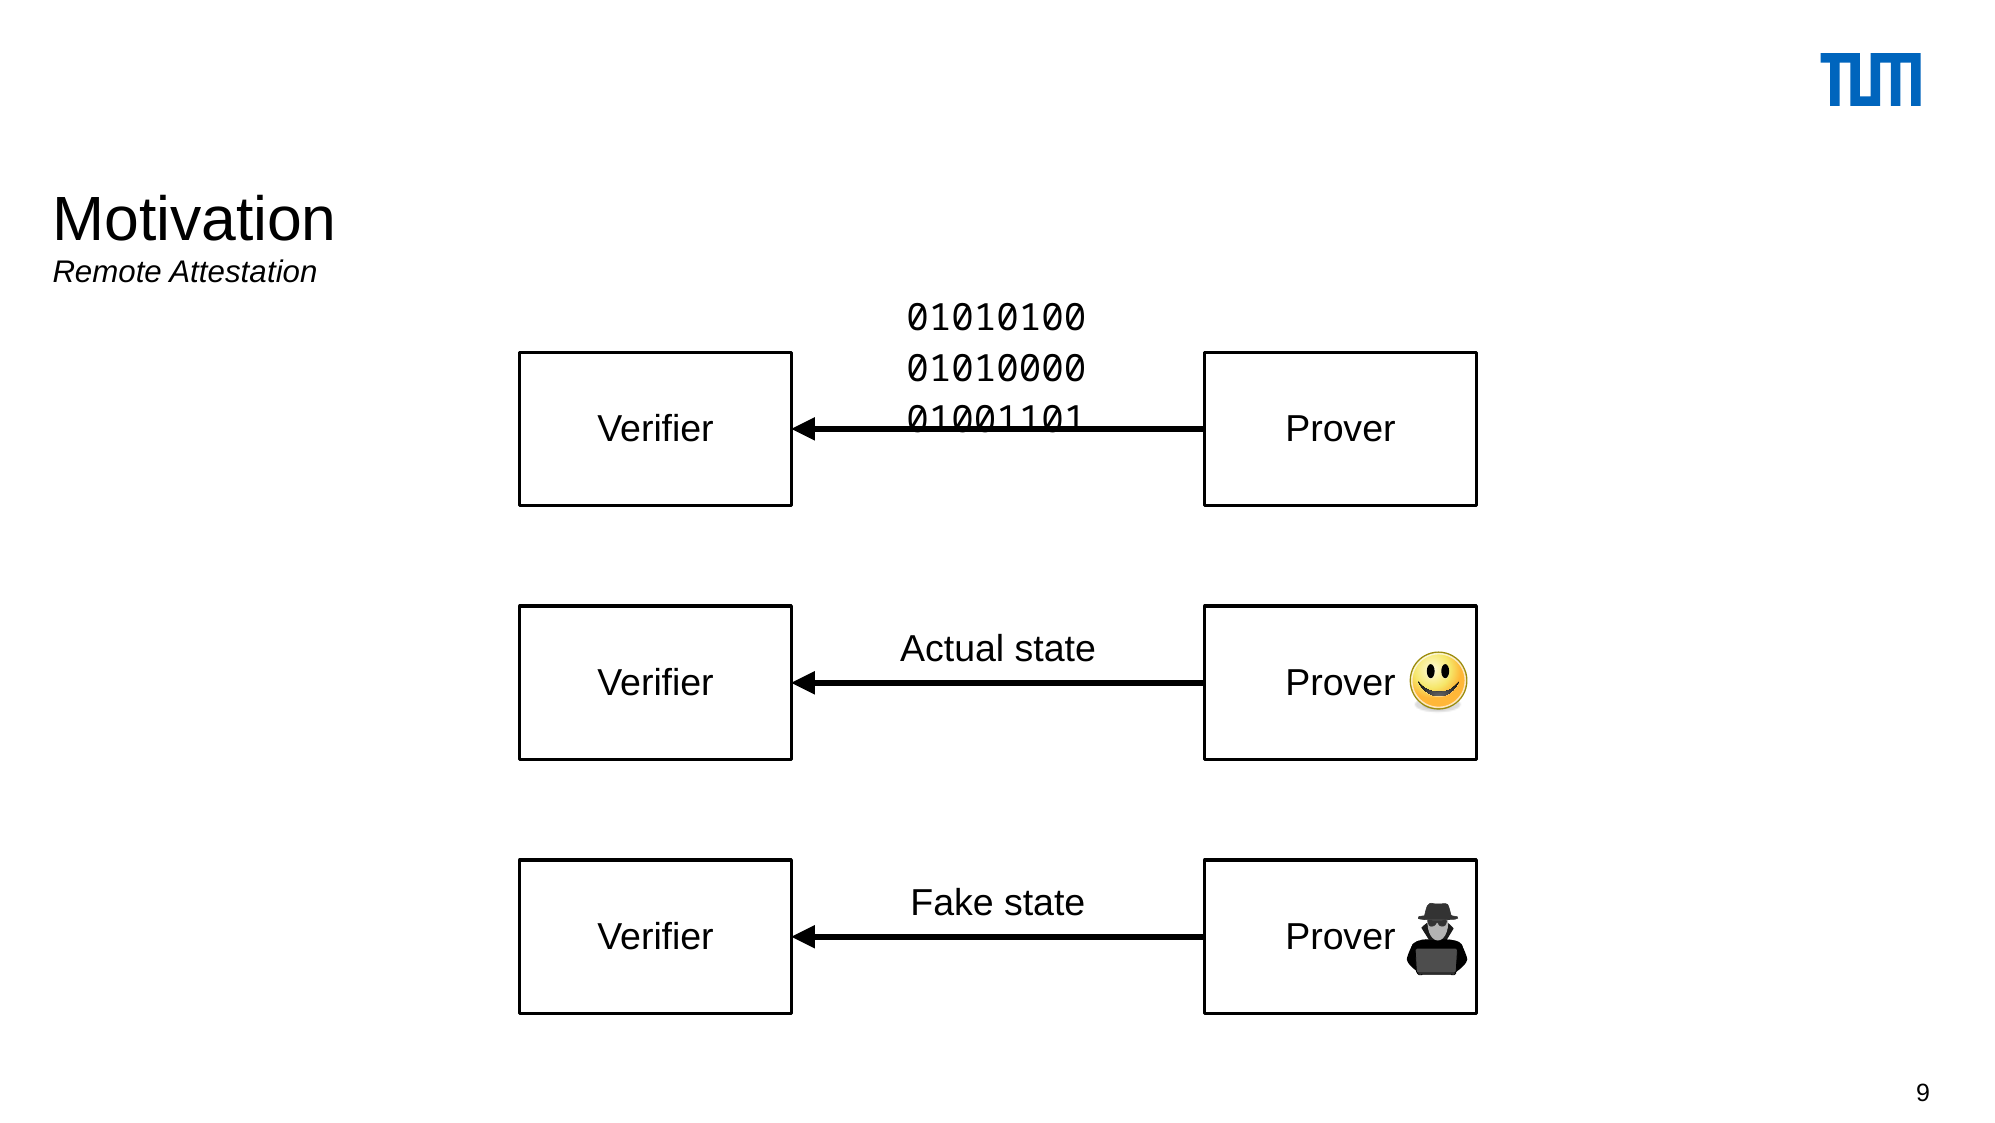

# Motivation Remote Attestation
010101000101000001001101
Verifier
Prover
Verifier
Prover
Actual state
Verifier
Prover
Fake state
9